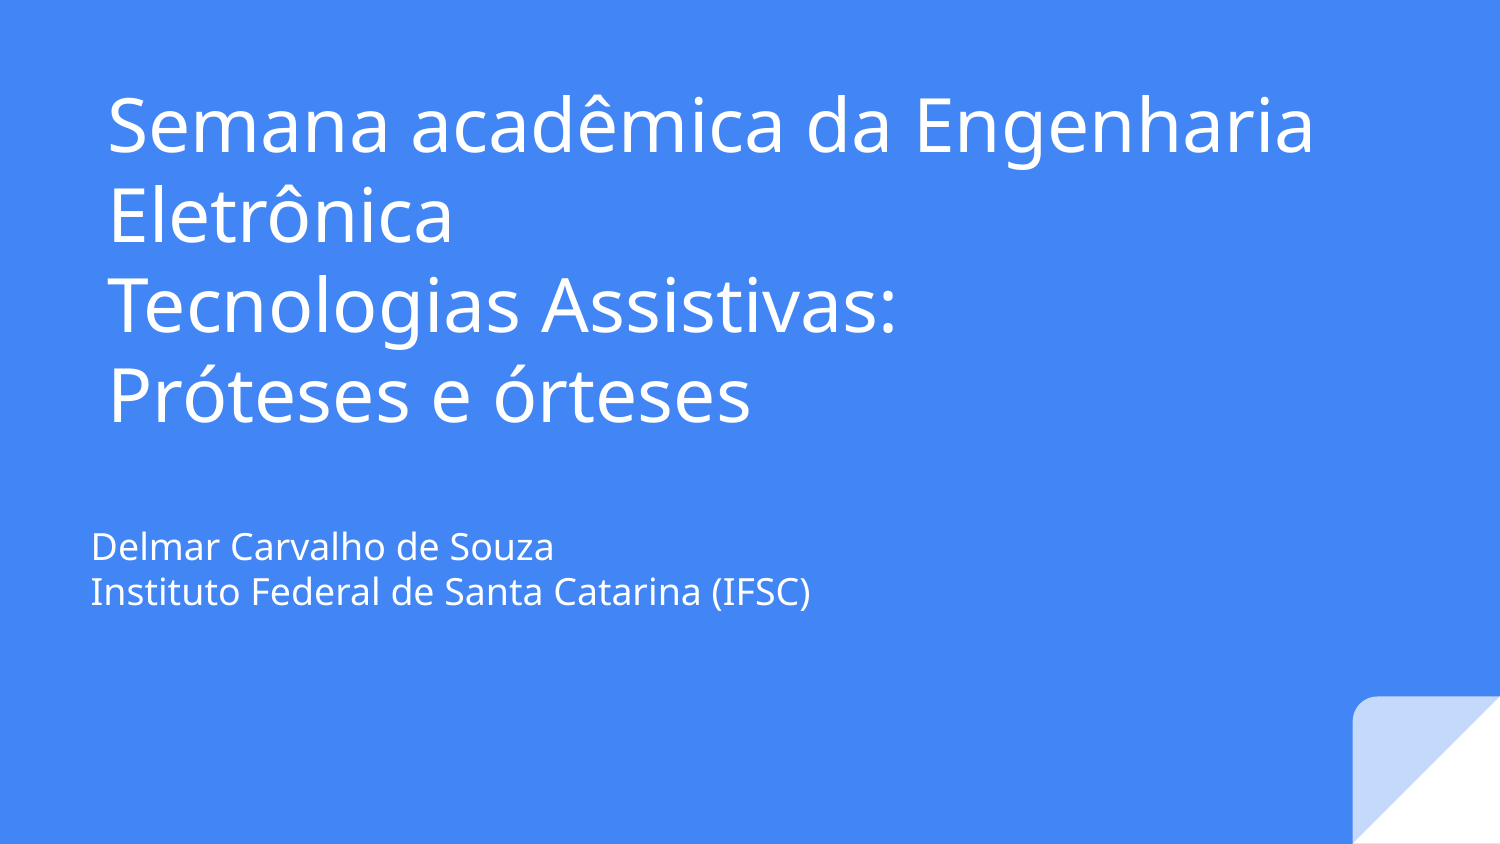

# Semana acadêmica da Engenharia Eletrônica Tecnologias Assistivas: Próteses e órteses
Delmar Carvalho de Souza
Instituto Federal de Santa Catarina (IFSC)